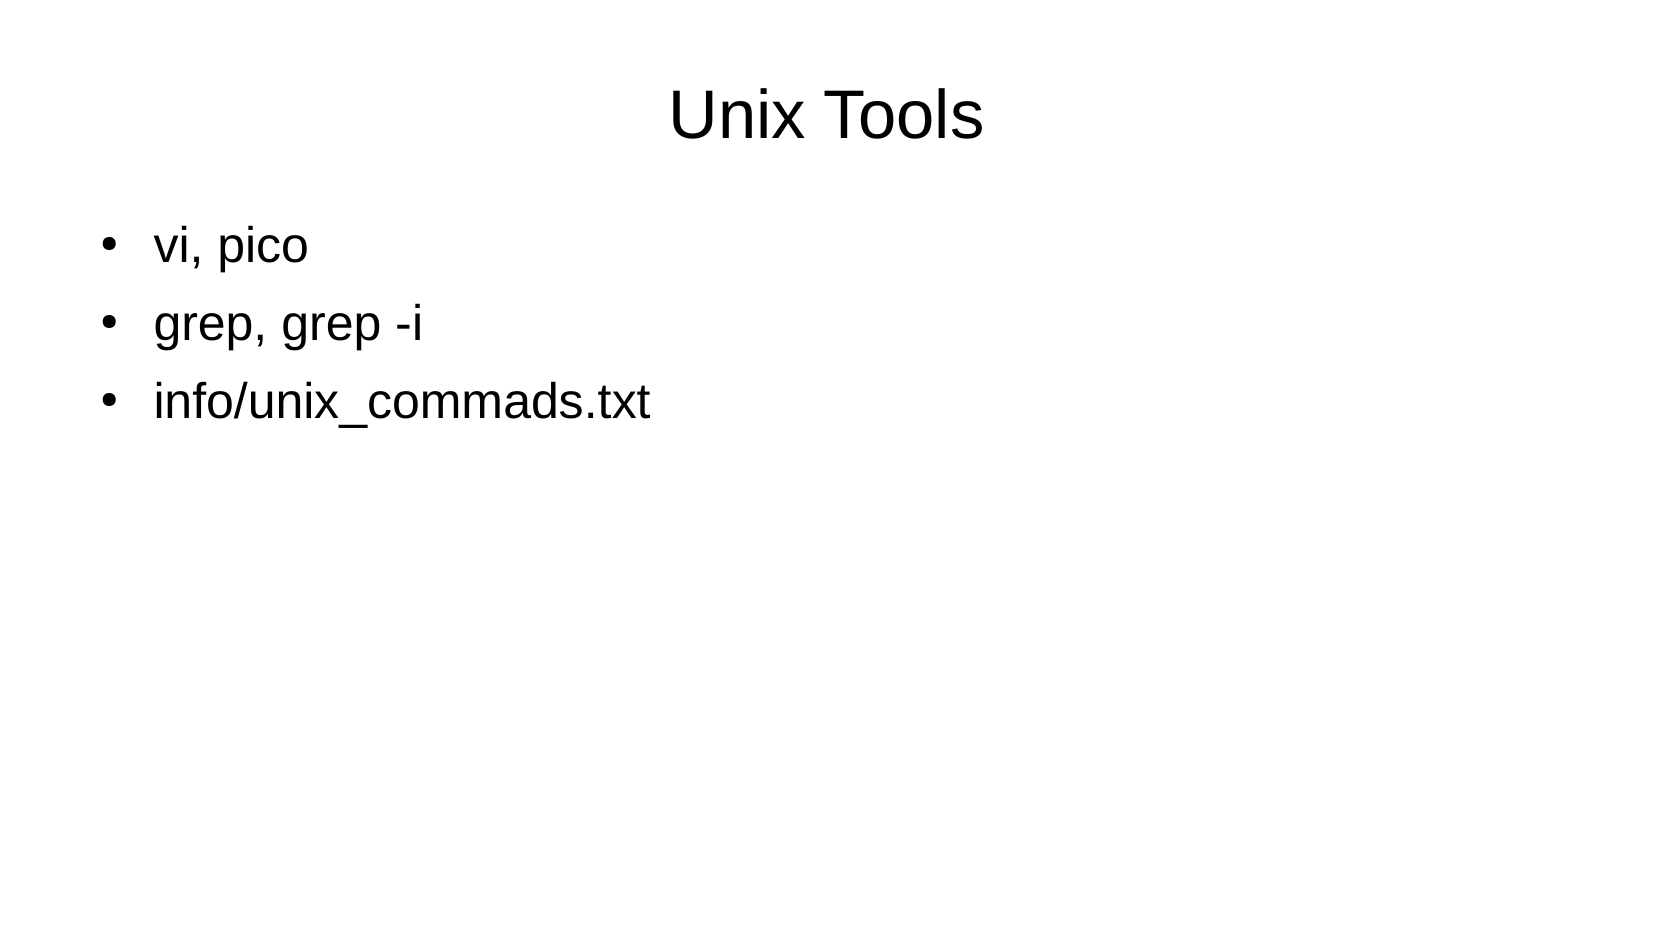

# Unix Tools
vi, pico
grep, grep -i
info/unix_commads.txt